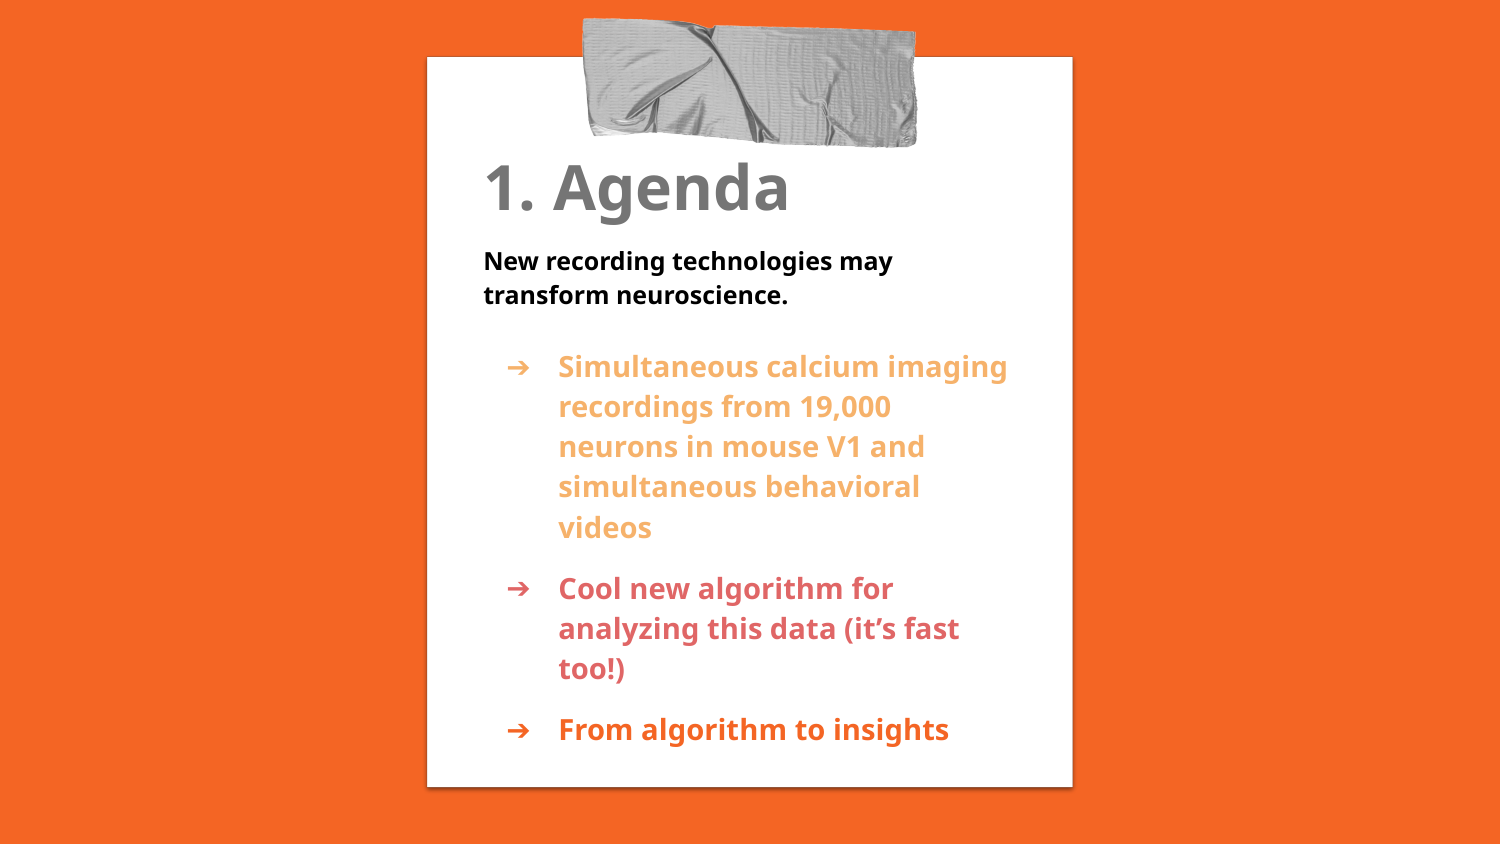

1. Agenda
# New recording technologies may transform neuroscience.
Simultaneous calcium imaging recordings from 19,000 neurons in mouse V1 and simultaneous behavioral videos
Cool new algorithm for analyzing this data (it’s fast too!)
From algorithm to insights